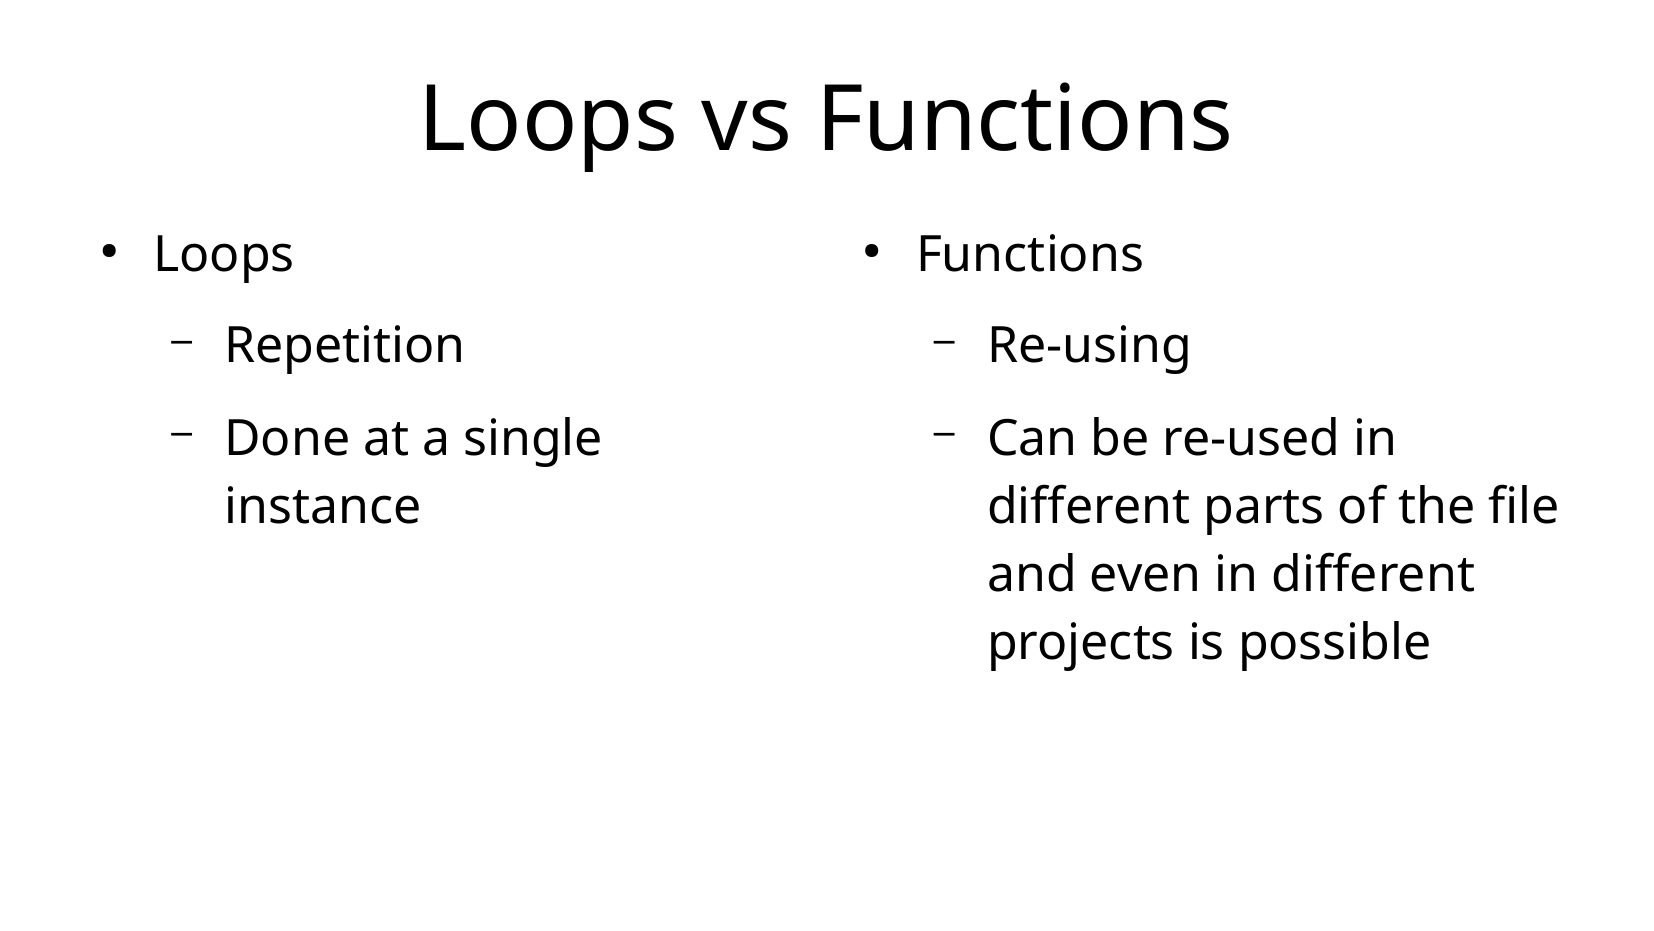

# Loops vs Functions
Loops
Repetition
Done at a single instance
Functions
Re-using
Can be re-used in different parts of the file and even in different projects is possible